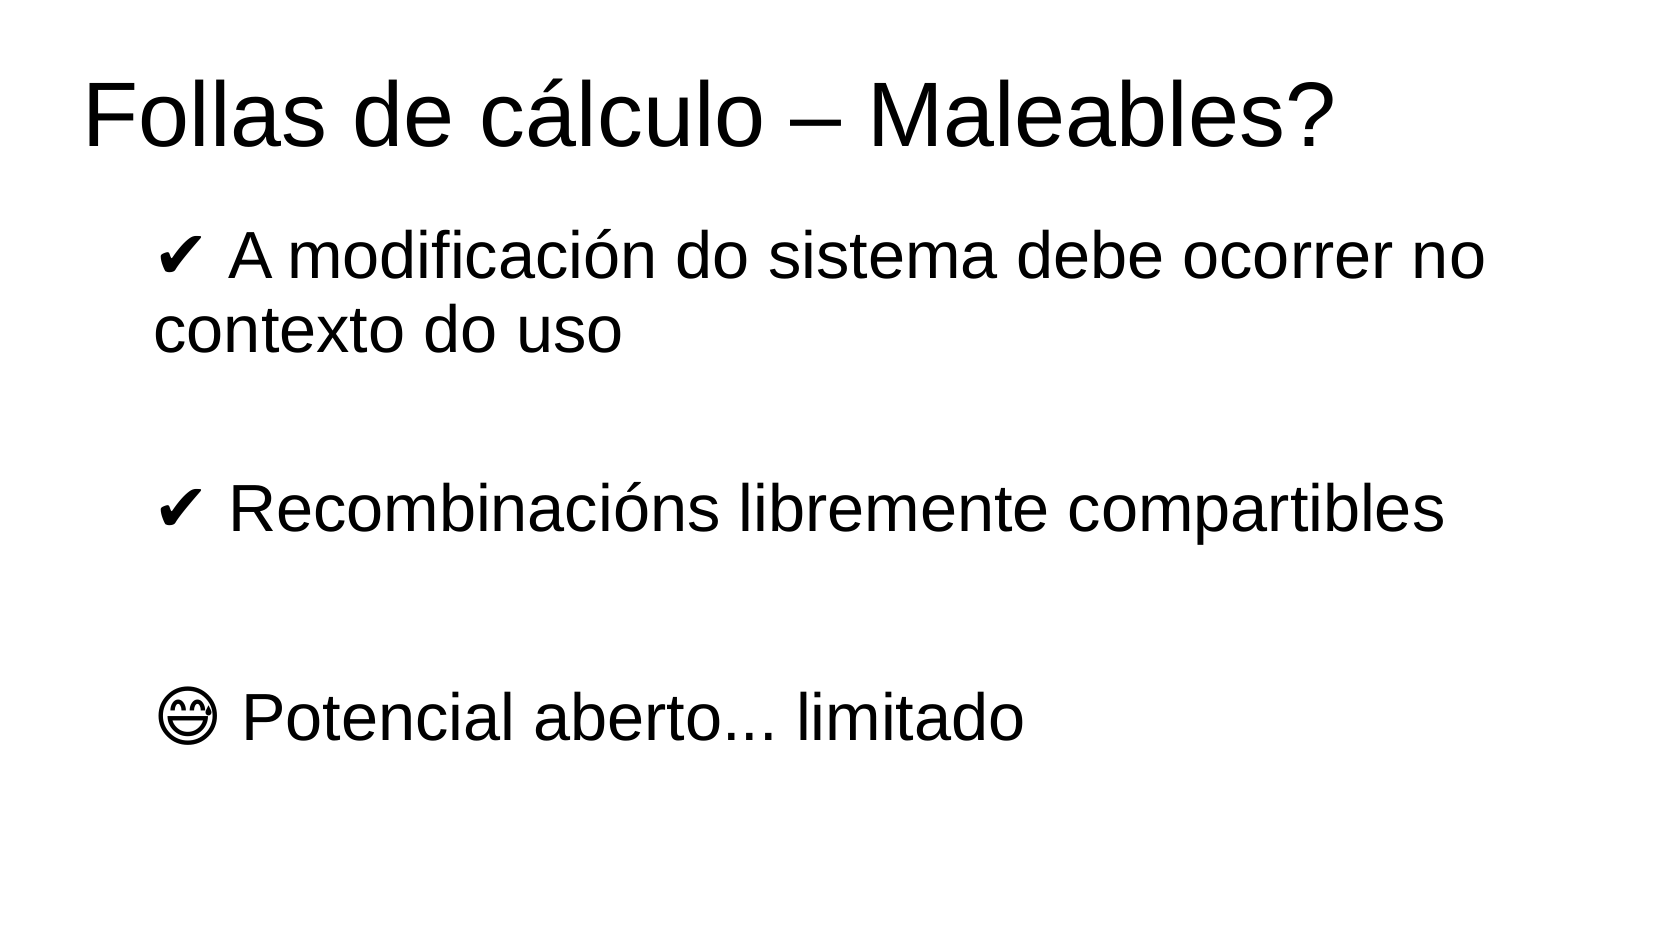

# Follas de cálculo – Maleables?
✔ A modificación do sistema debe ocorrer no contexto do uso
✔ Recombinacións libremente compartibles
😅 Potencial aberto... limitado